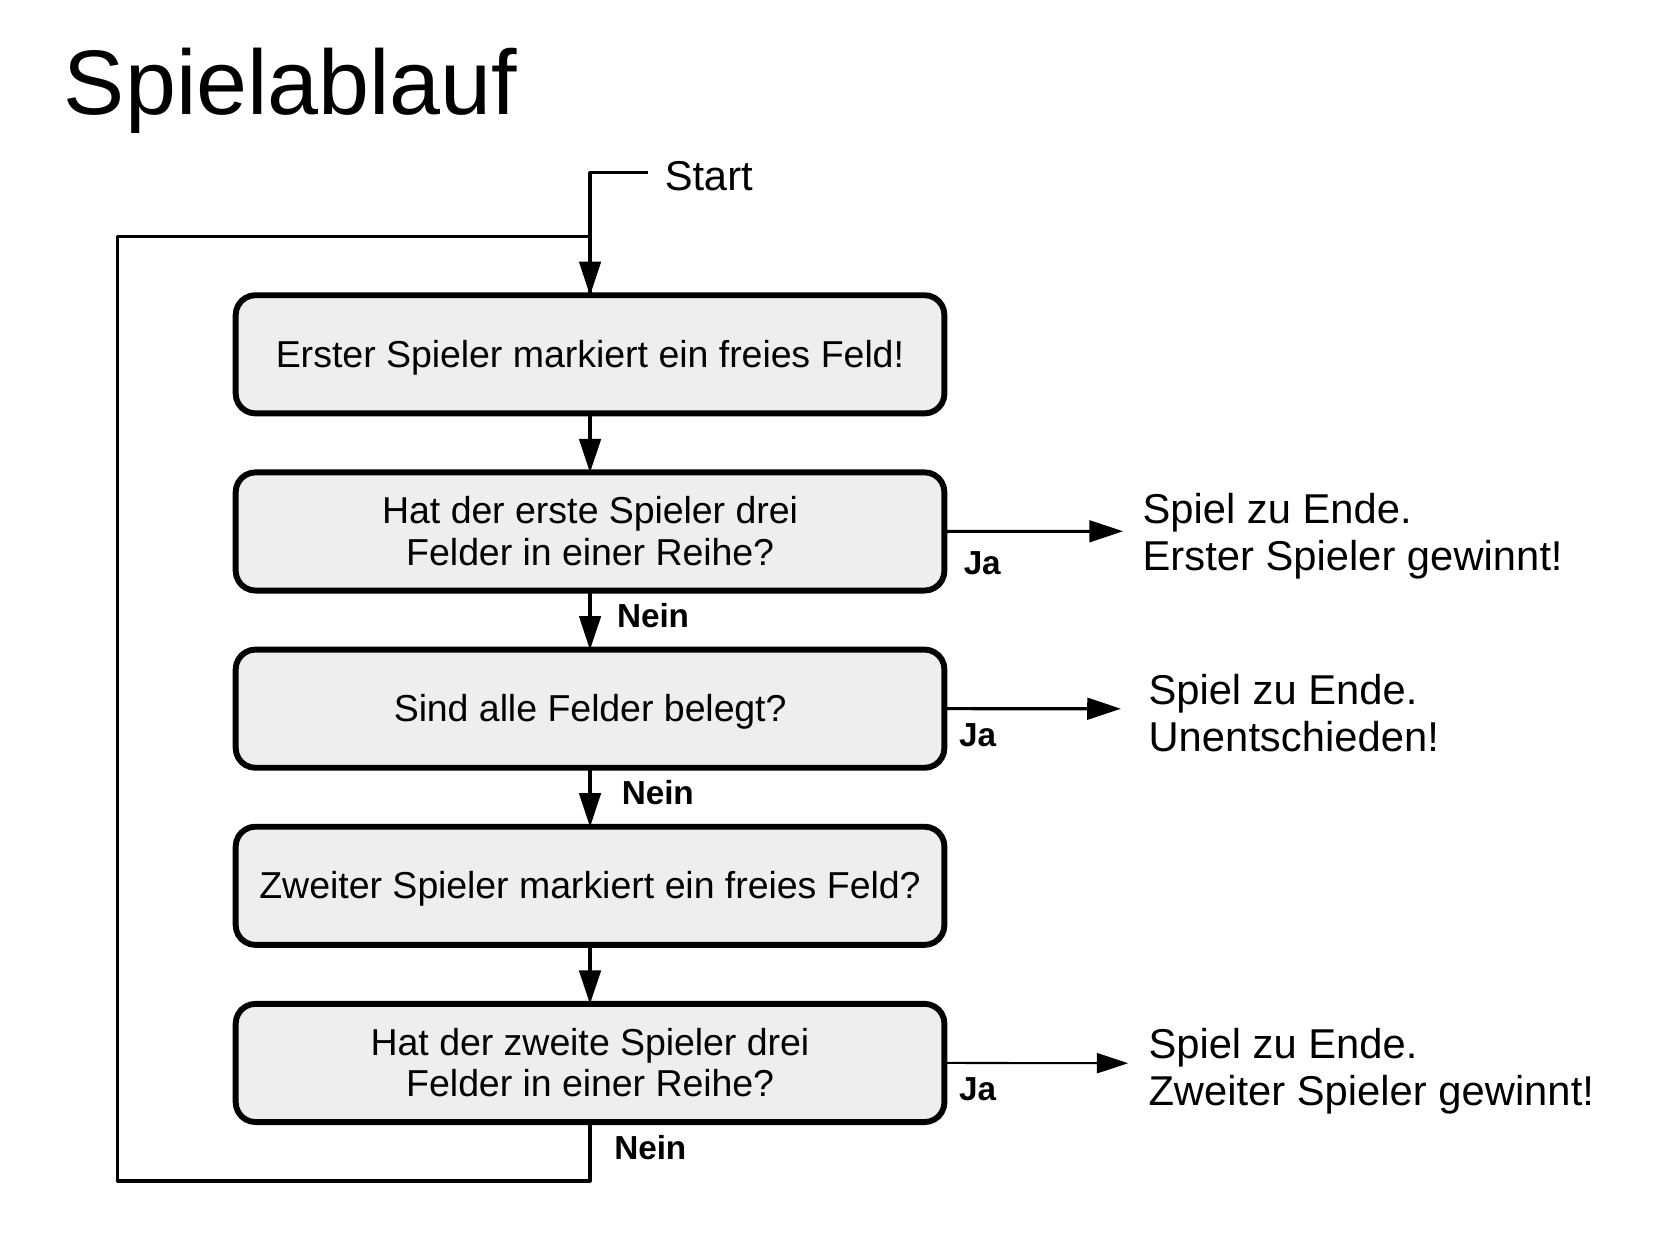

Spielablauf
Start
Erster Spieler markiert ein freies Feld!
Hat der erste Spieler drei
Felder in einer Reihe?
Spiel zu Ende.
Erster Spieler gewinnt!
Ja
Nein
Sind alle Felder belegt?
Spiel zu Ende.
Unentschieden!
Ja
Nein
Zweiter Spieler markiert ein freies Feld?
Hat der zweite Spieler drei
Felder in einer Reihe?
Spiel zu Ende.
Zweiter Spieler gewinnt!
Ja
Nein